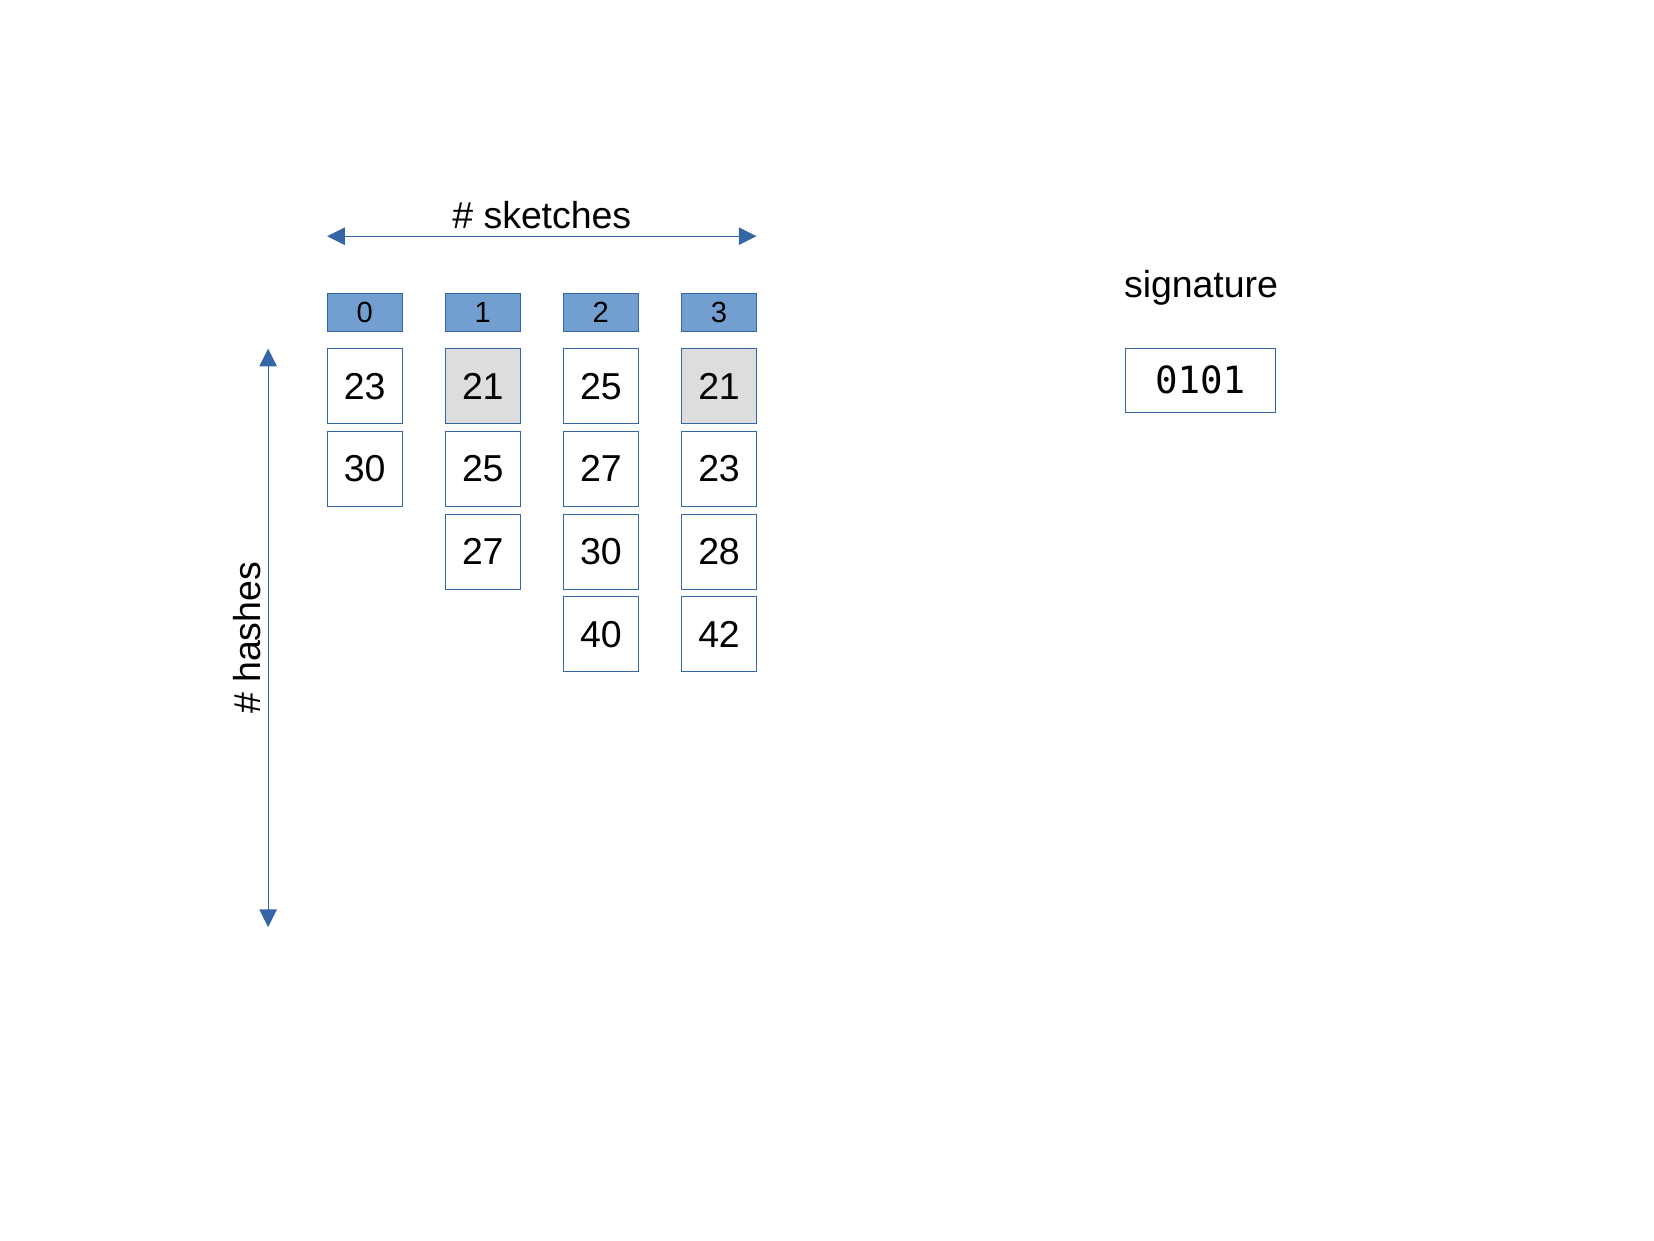

# sketches
signature
0
1
2
3
# hashes
23
30
21
25
27
25
27
30
40
21
23
28
42
0101